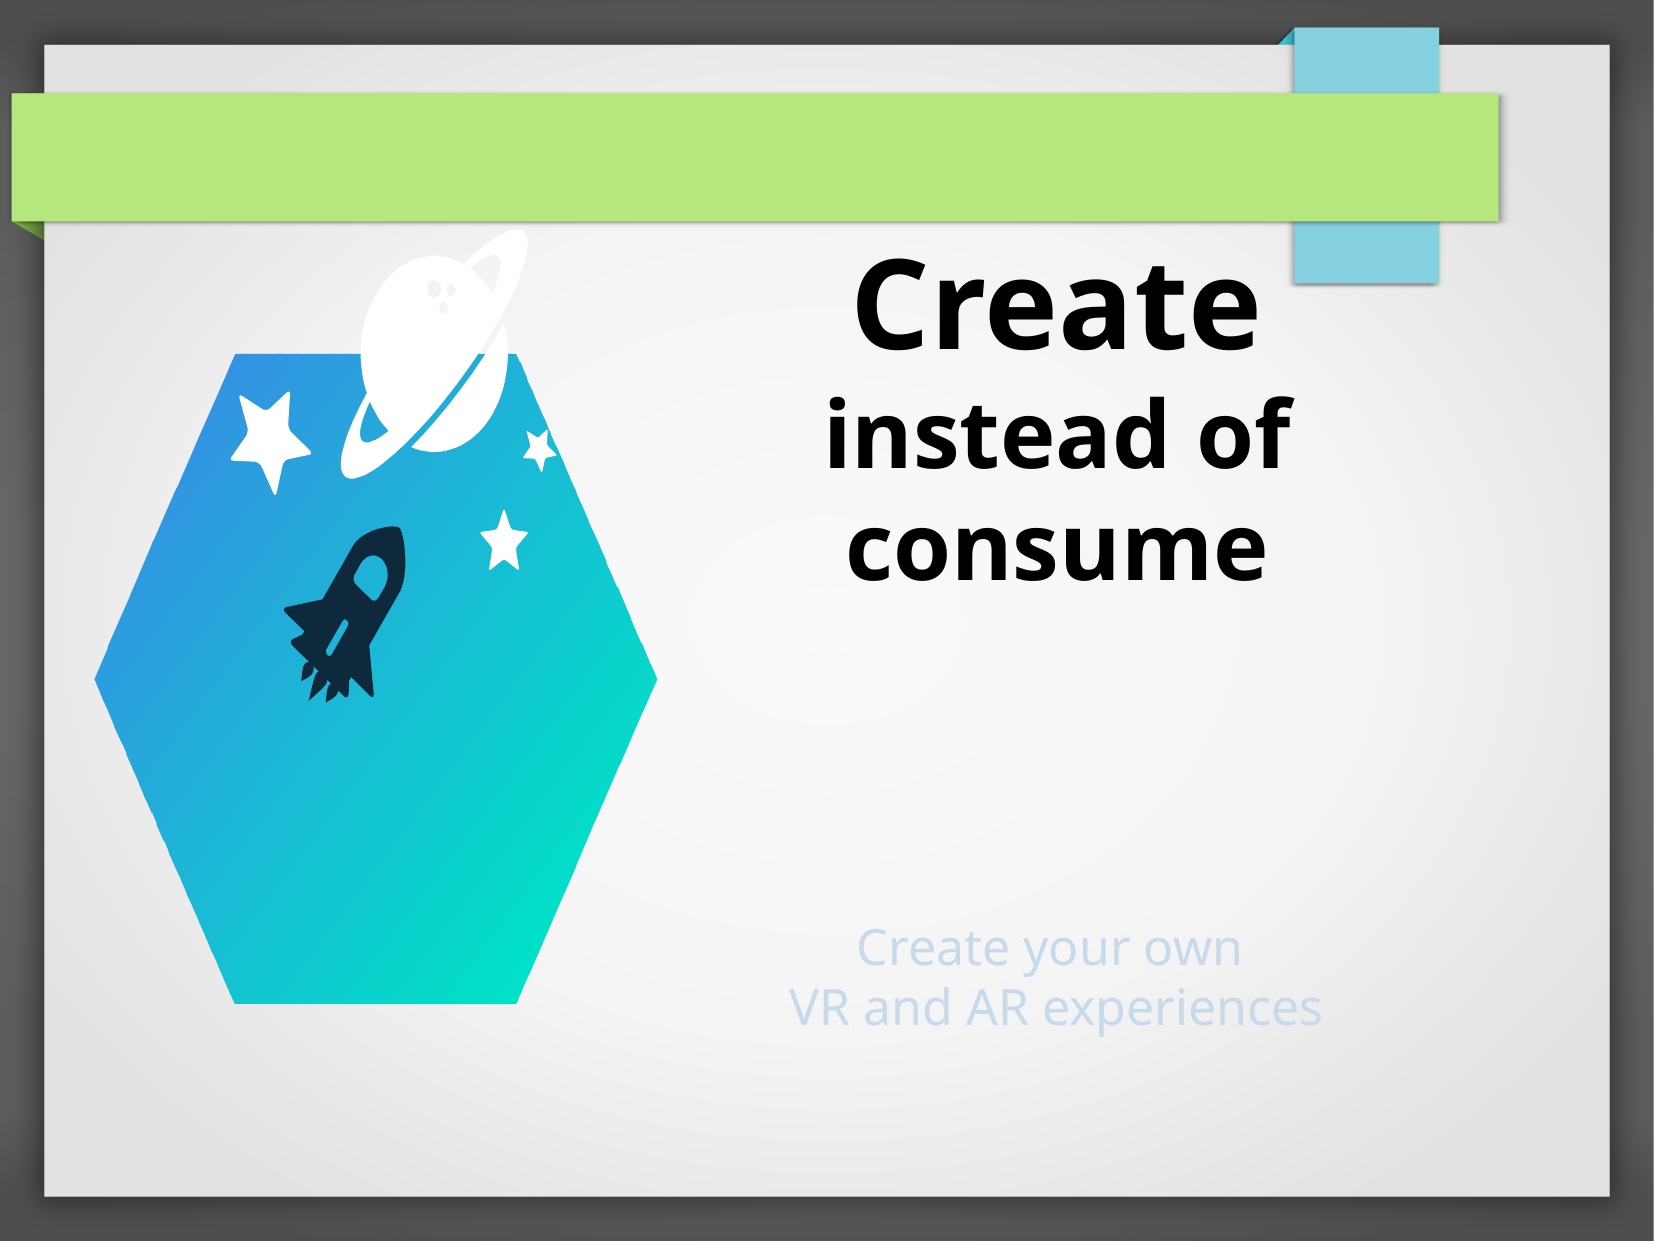

# Create instead of consume
Create your own
VR and AR experiences